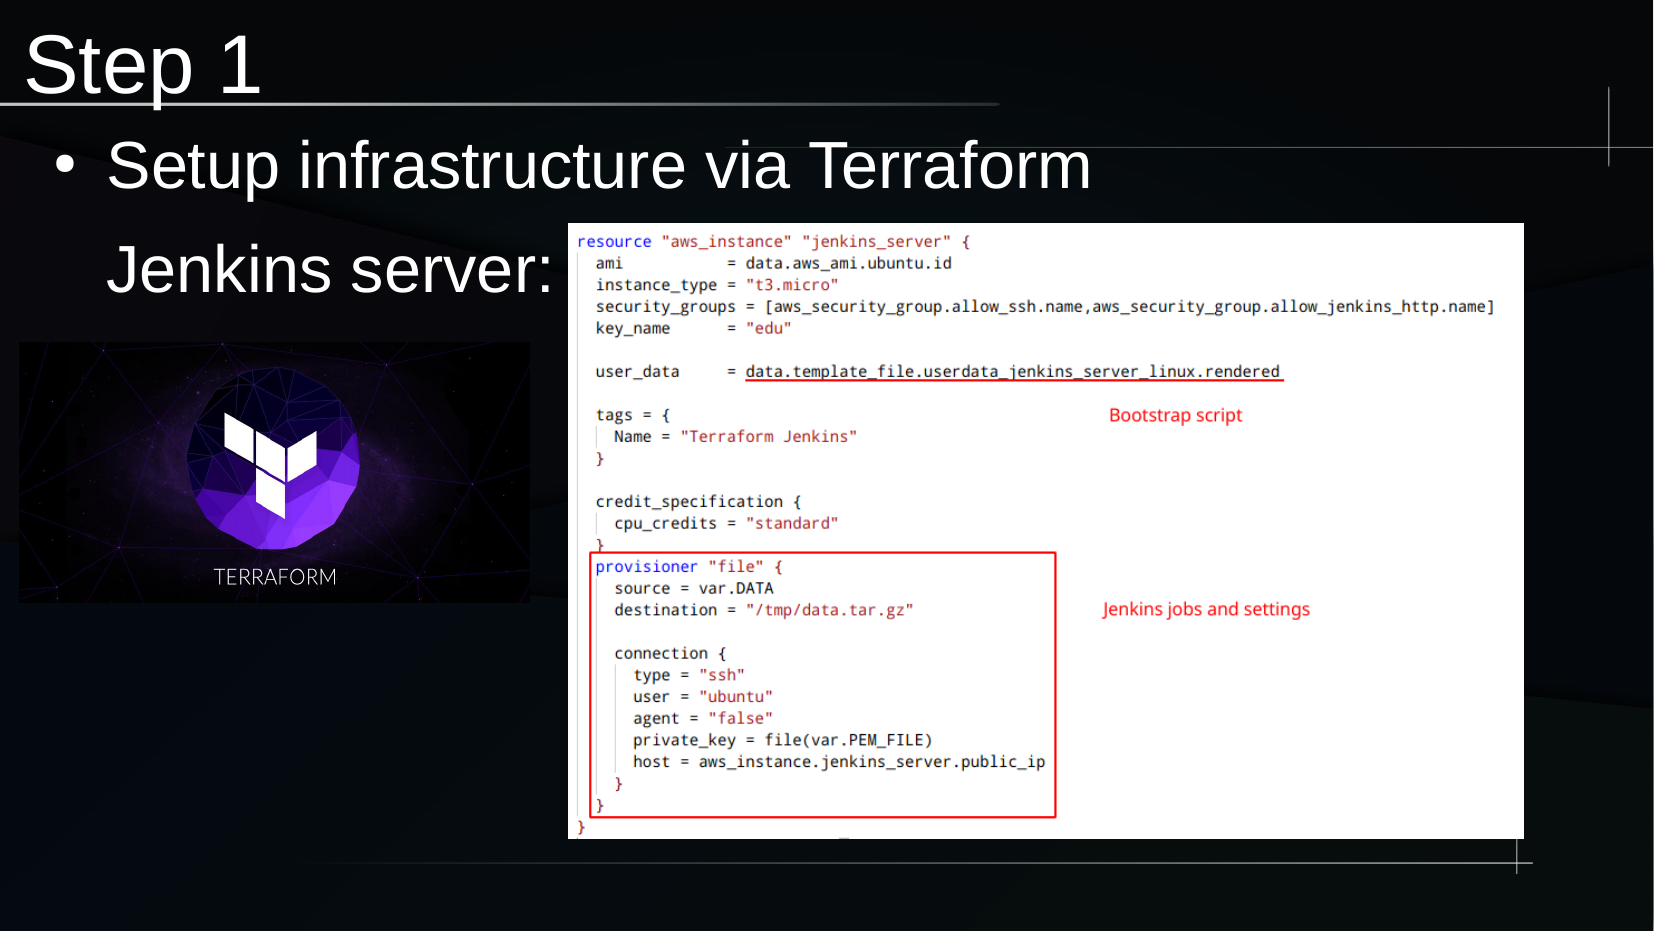

# Step 1
Setup infrastructure via Terraform
Jenkins server: